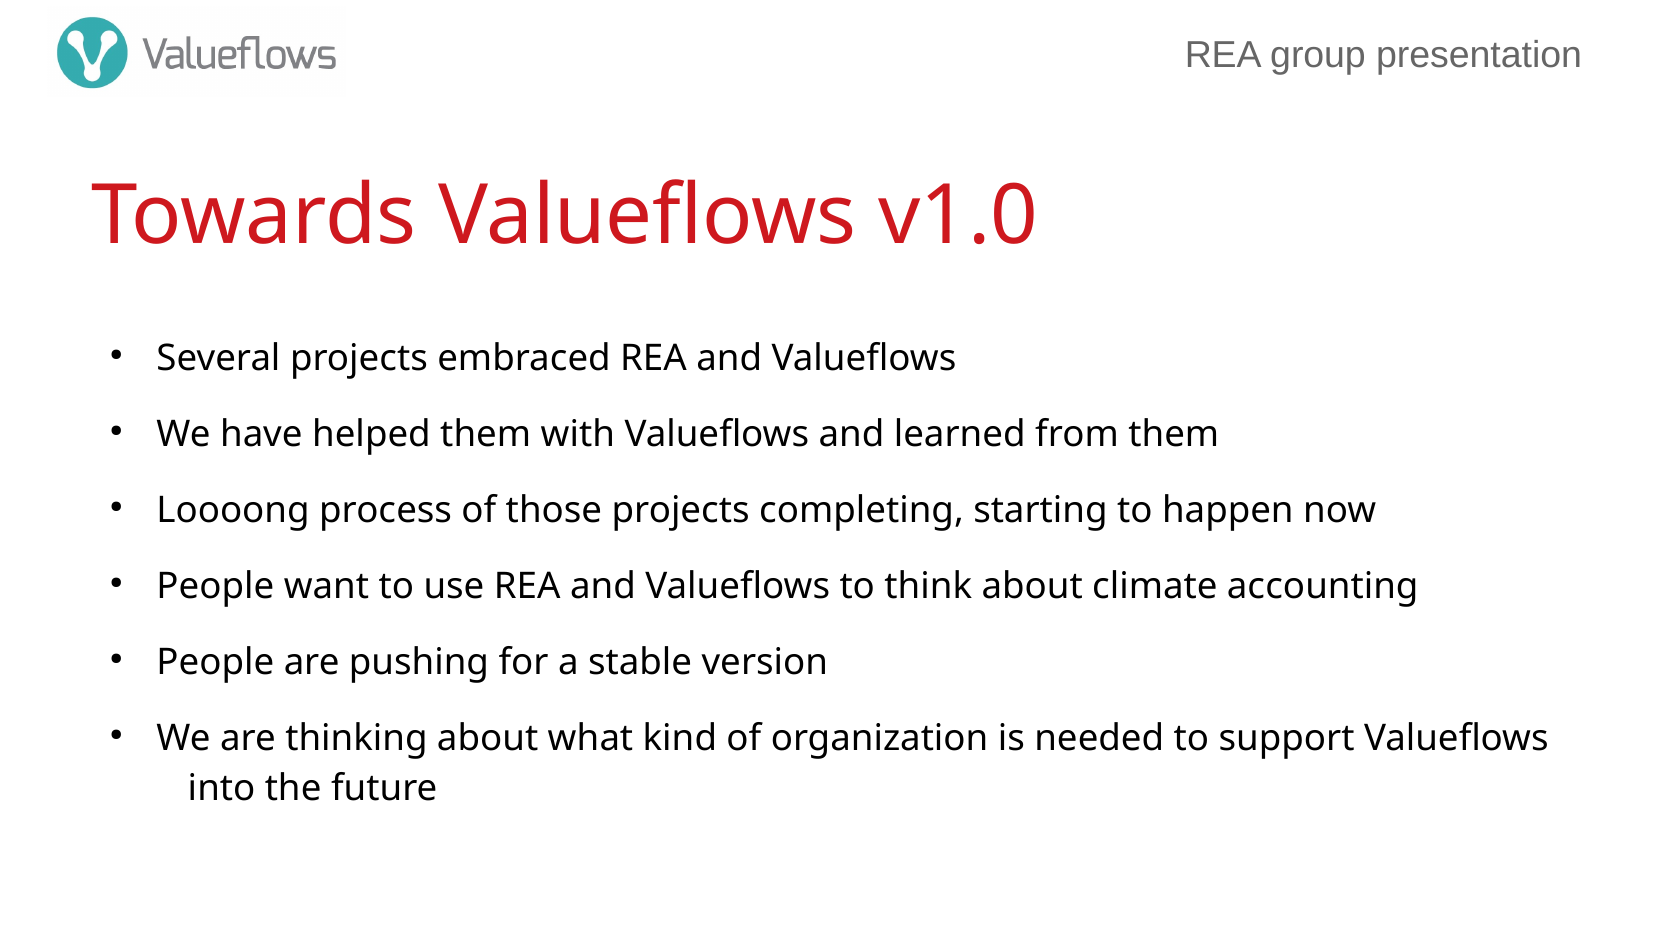

REA group presentation
Towards Valueflows v1.0
# Several projects embraced REA and Valueflows
We have helped them with Valueflows and learned from them
Loooong process of those projects completing, starting to happen now
People want to use REA and Valueflows to think about climate accounting
People are pushing for a stable version
We are thinking about what kind of organization is needed to support Valueflows into the future